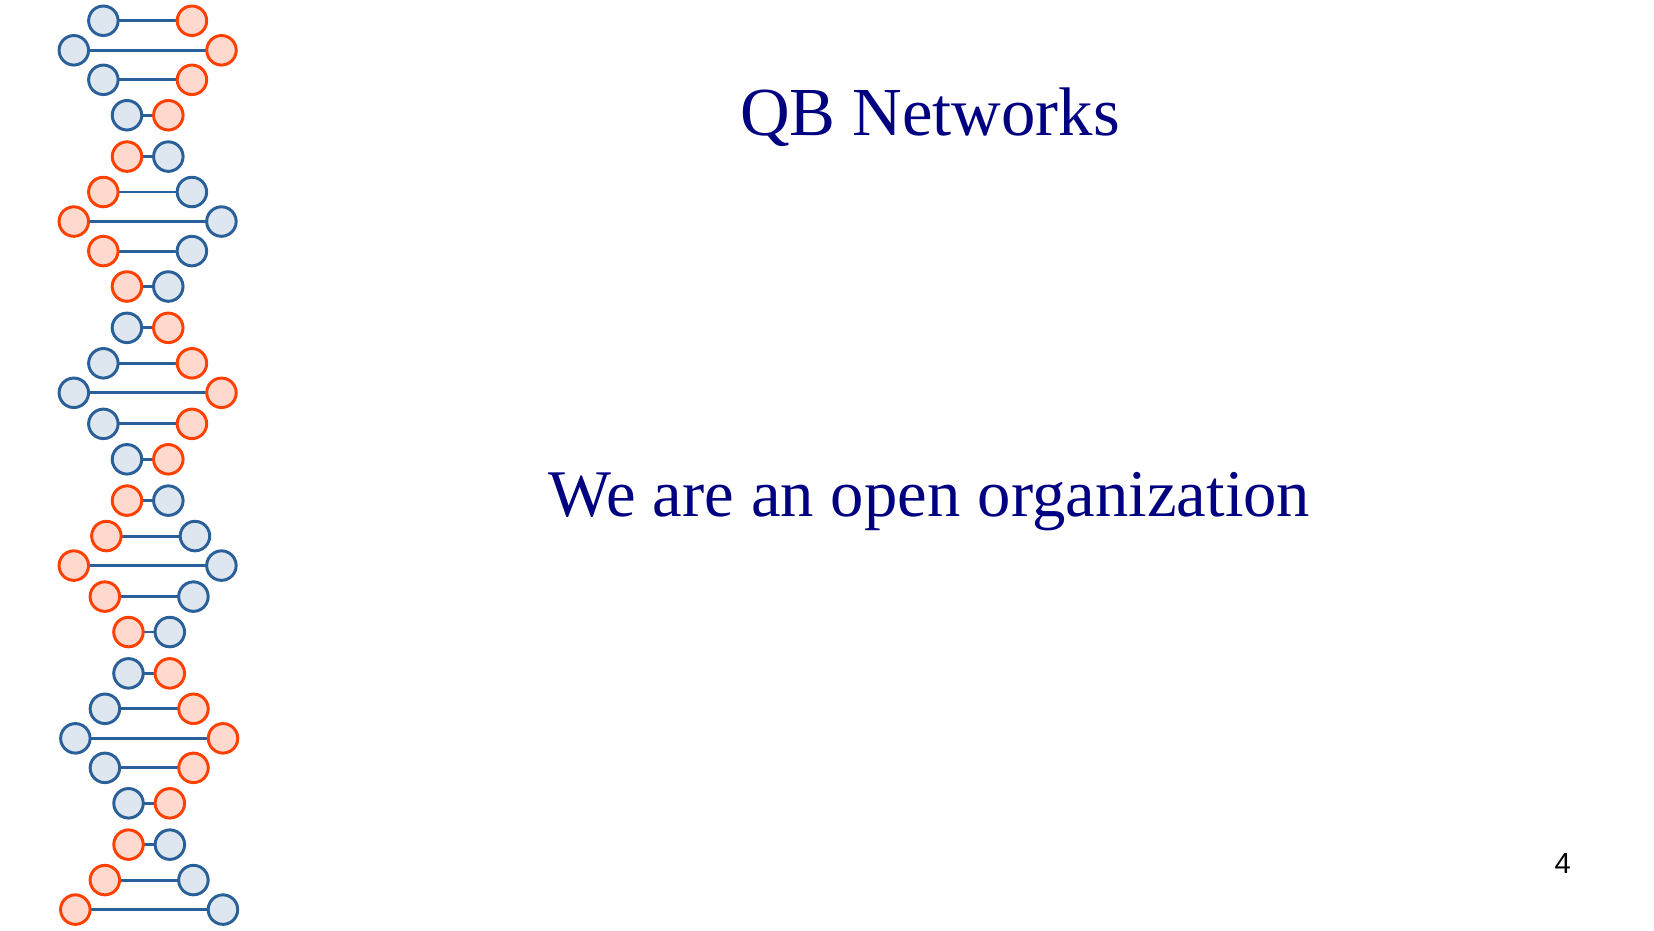

# QB Networks
We are an open organization
4